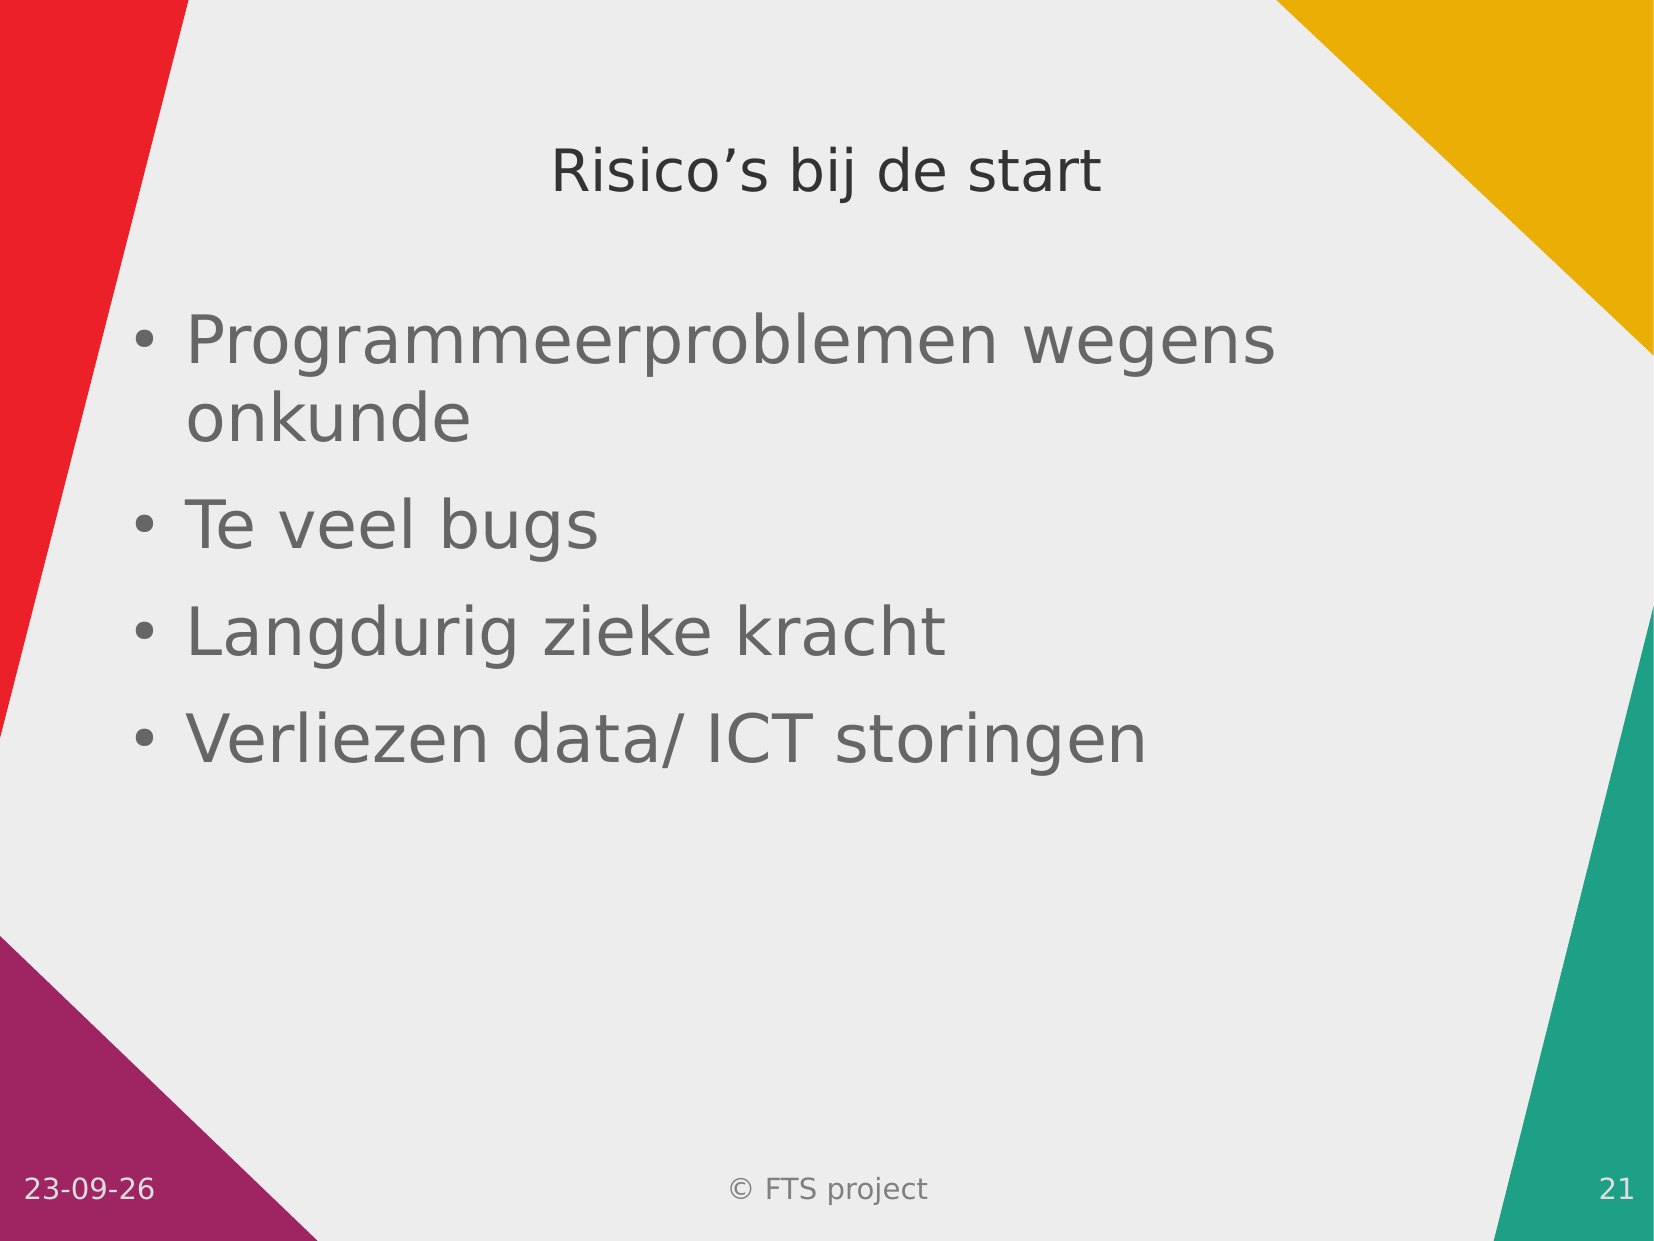

# Risico’s bij de start
Programmeerproblemen wegens onkunde
Te veel bugs
Langdurig zieke kracht
Verliezen data/ ICT storingen
© FTS project
21